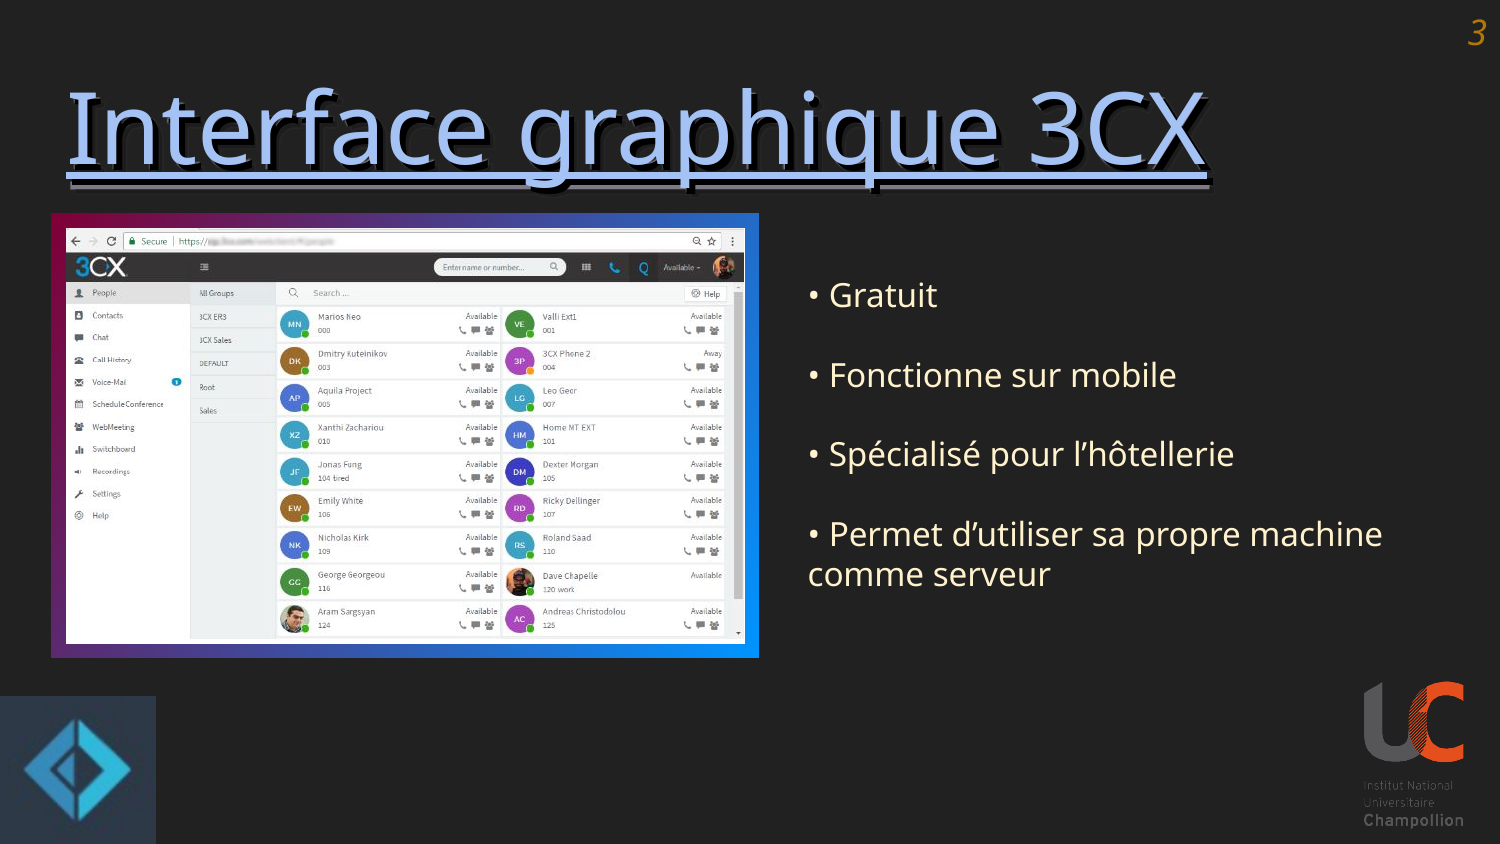

# Interface graphique 3CX
• Gratuit
• Fonctionne sur mobile
• Spécialisé pour l’hôtellerie
• Permet d’utiliser sa propre machine comme serveur